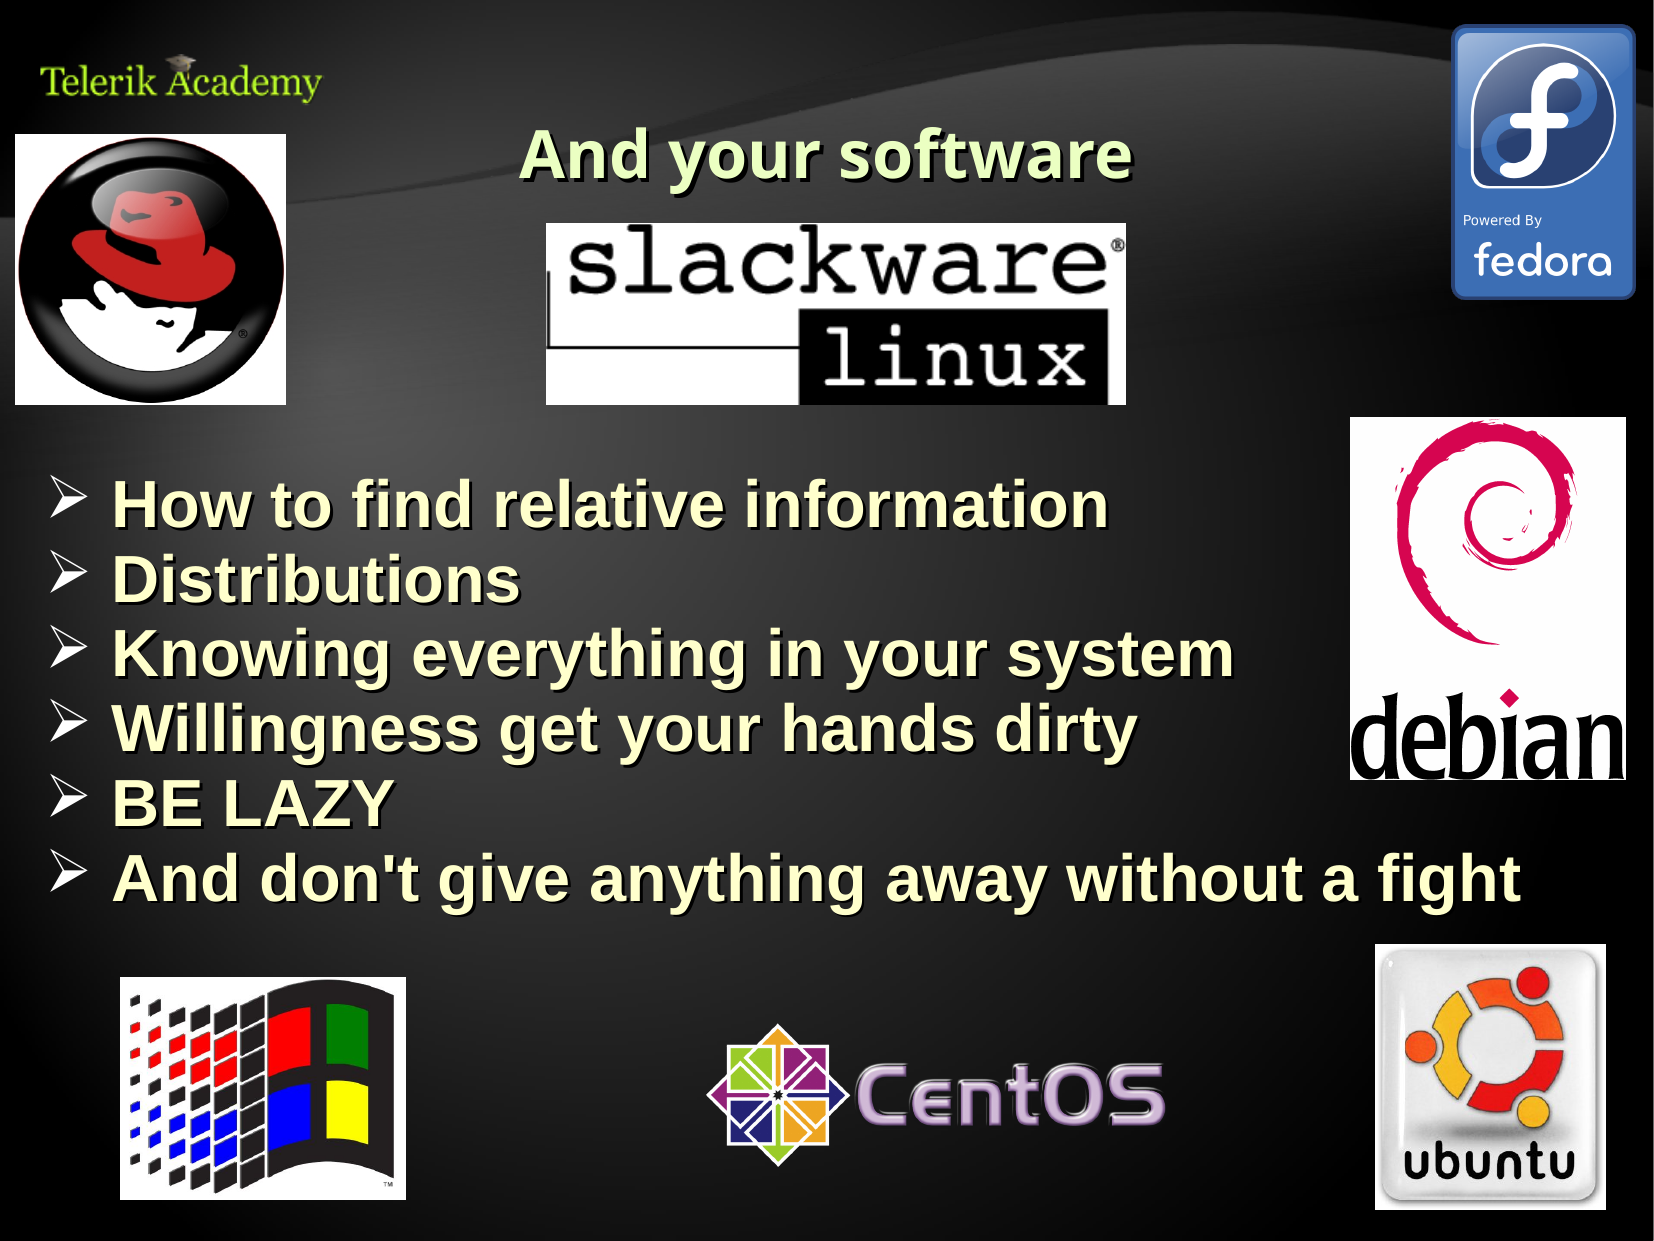

# And your software
 How to find relative information
 Distributions
 Knowing everything in your system
 Willingness get your hands dirty
 BE LAZY
 And don't give anything away without a fight